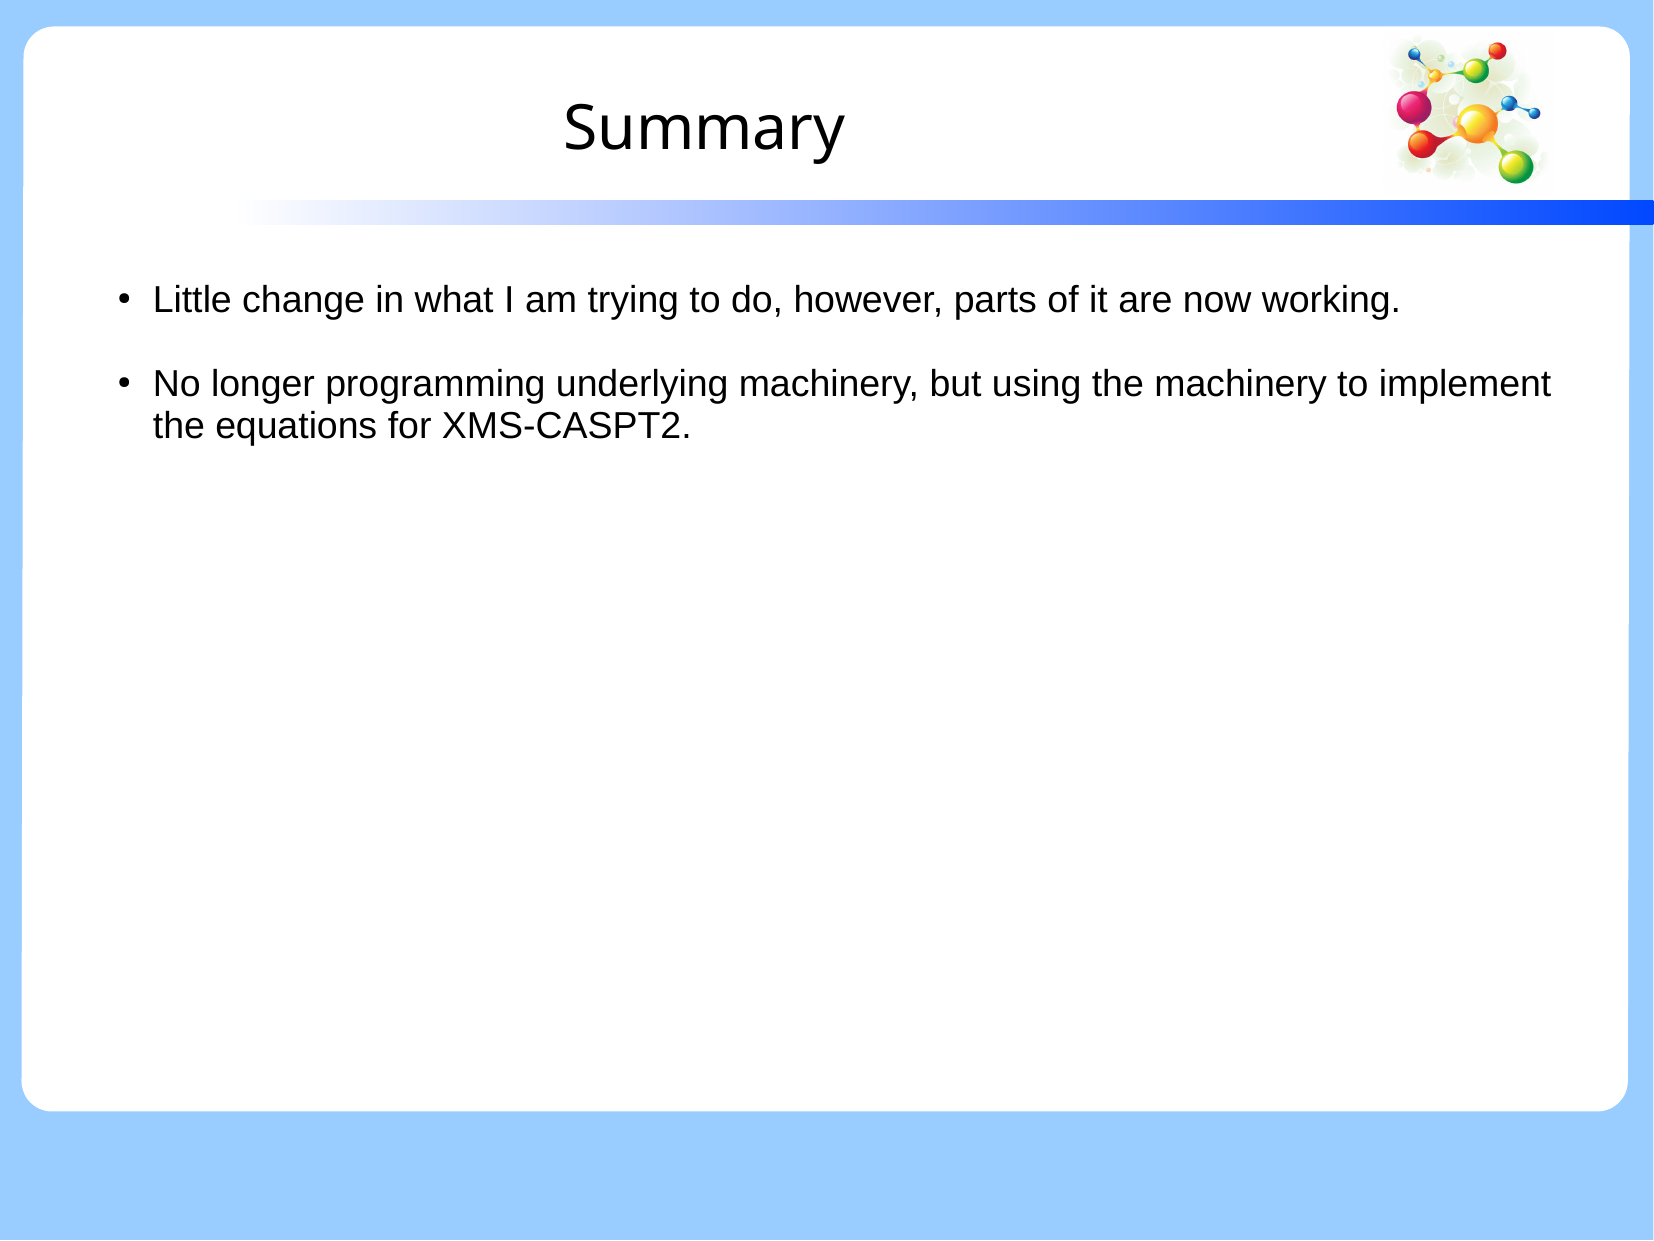

# Summary
Little change in what I am trying to do, however, parts of it are now working.
No longer programming underlying machinery, but using the machinery to implement the equations for XMS-CASPT2.